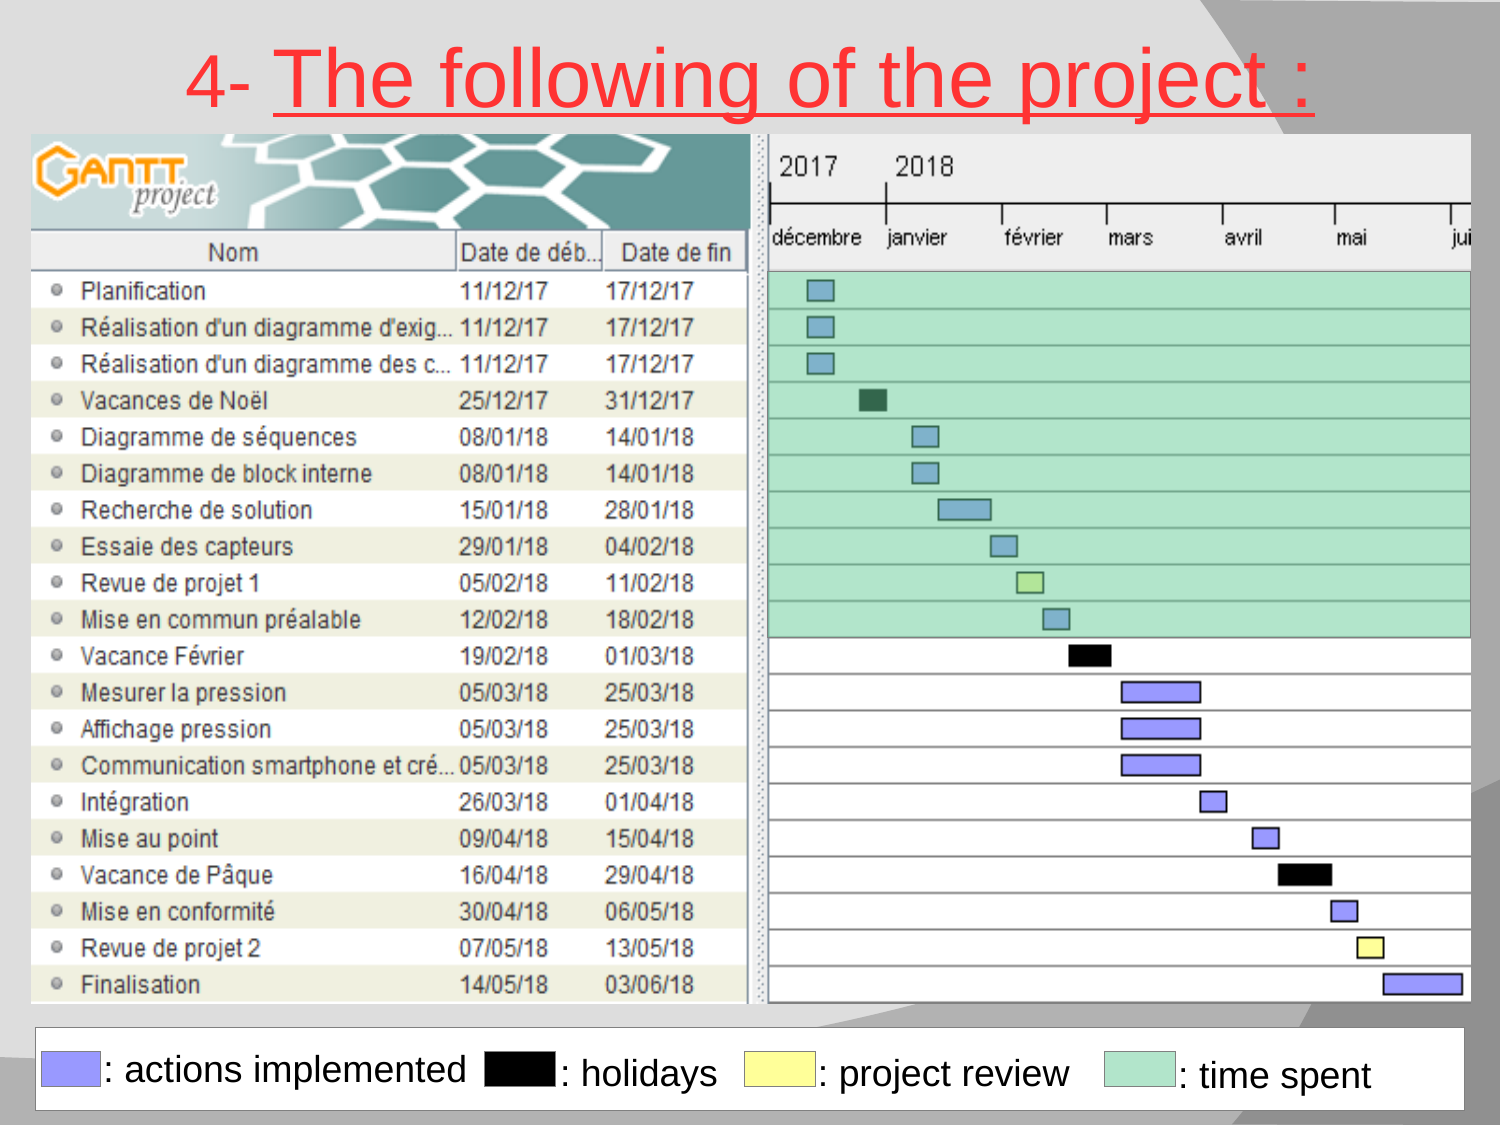

4- The following of the project :
: actions implemented
: holidays
: project review
: time spent